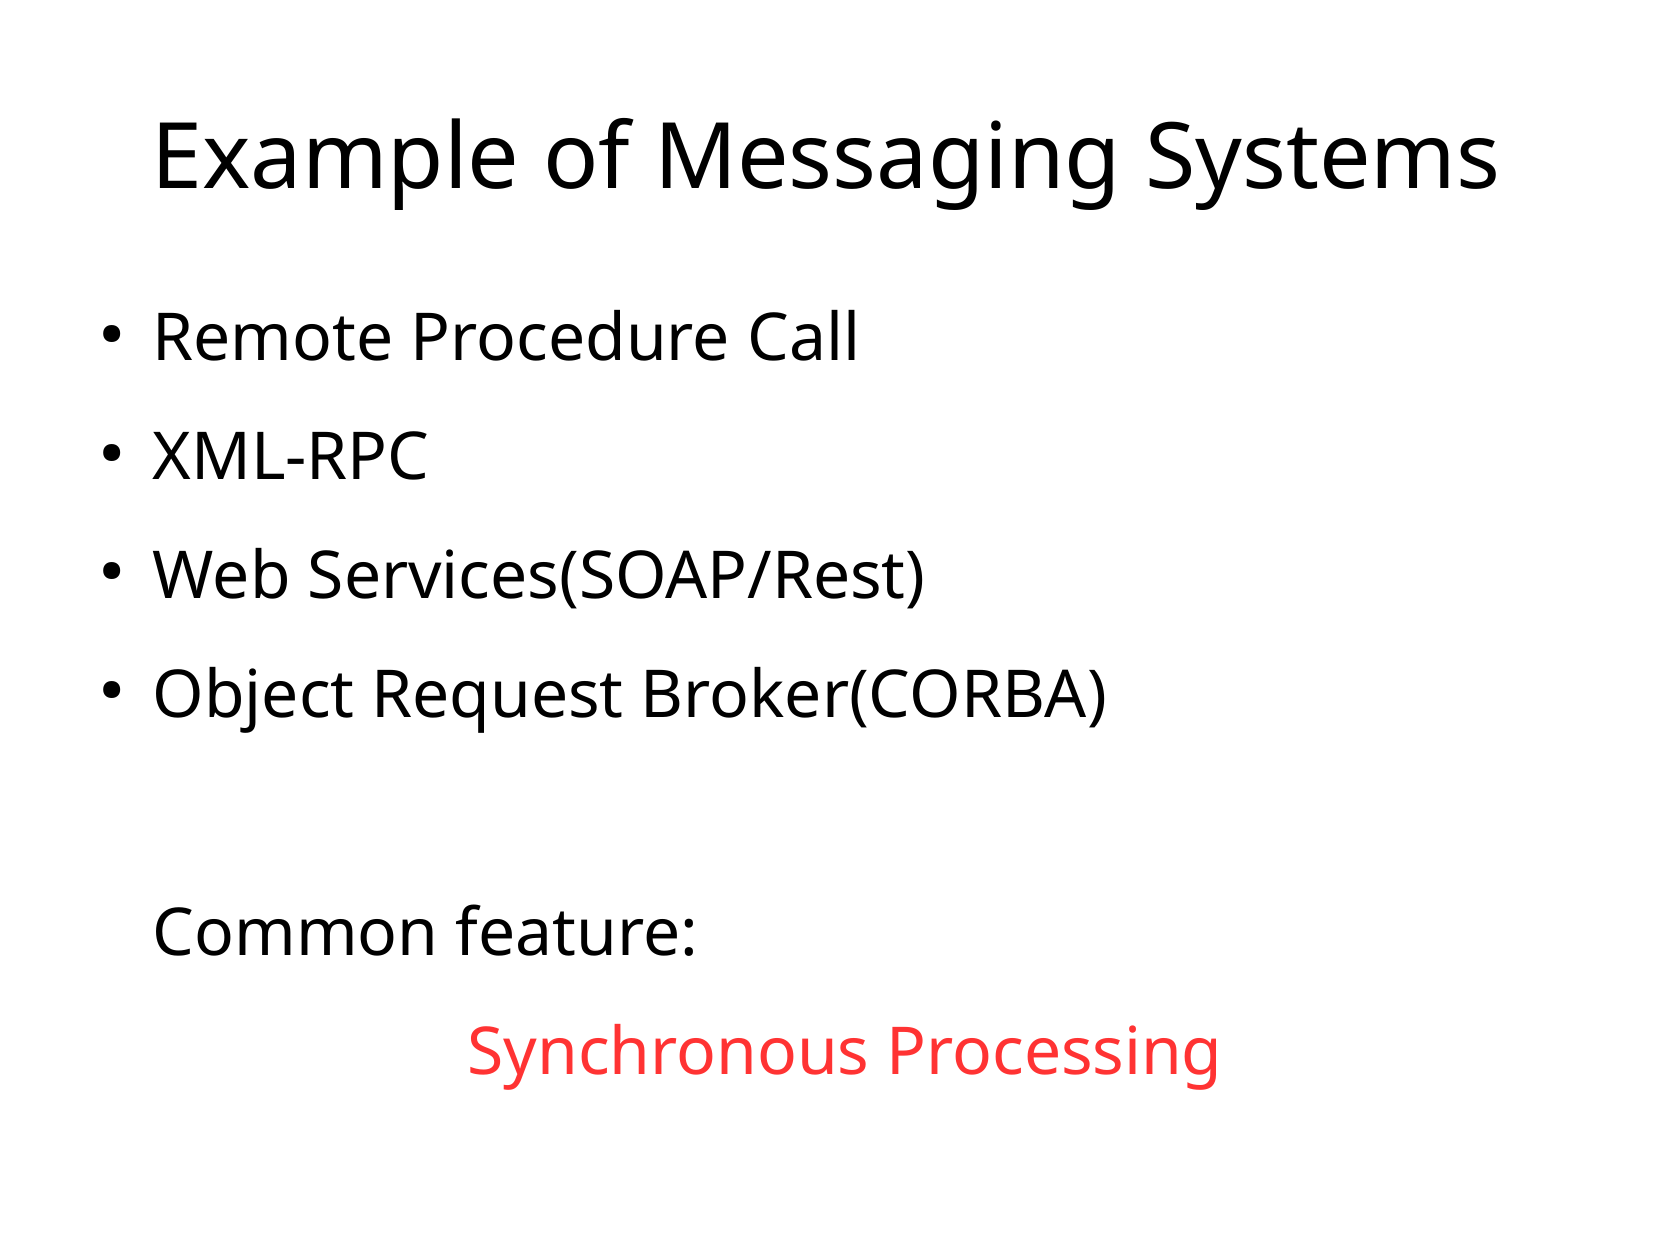

# Example of Messaging Systems
Remote Procedure Call
XML-RPC
Web Services(SOAP/Rest)
Object Request Broker(CORBA)
Common feature:
Synchronous Processing